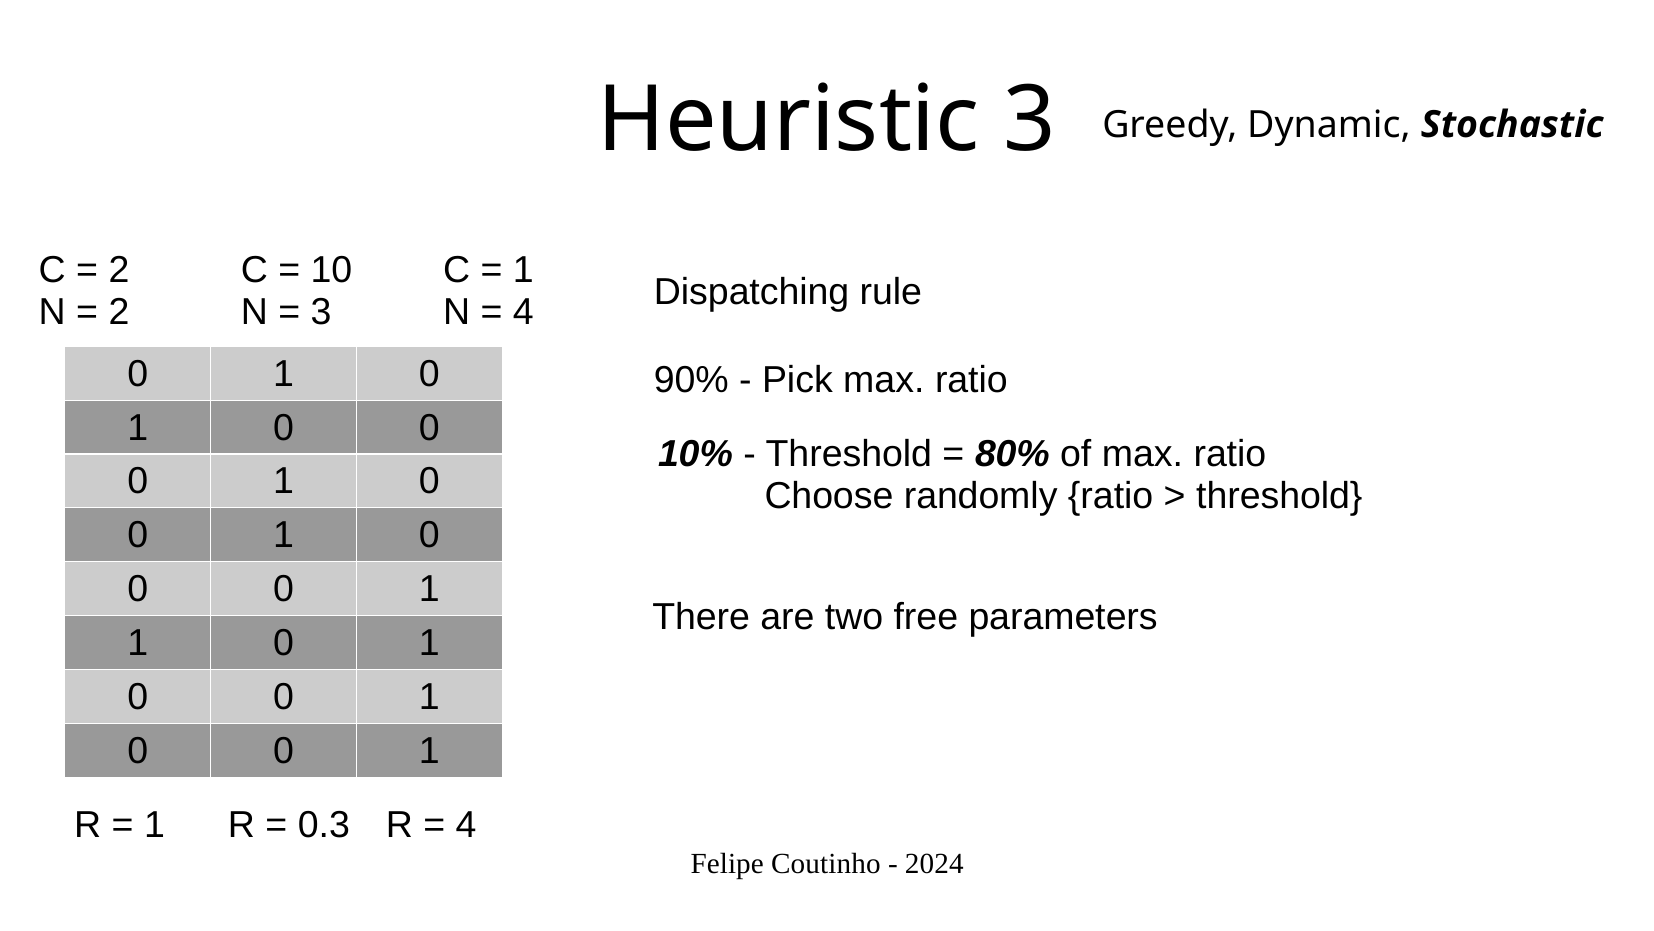

# Heuristic 3
Greedy, Dynamic, Stochastic
C = 2
C = 10
C = 1
Dispatching rule
N = 2
N = 3
N = 4
| 0 | 1 | 0 |
| --- | --- | --- |
| 1 | 0 | 0 |
| 0 | 1 | 0 |
| 0 | 1 | 0 |
| 0 | 0 | 1 |
| 1 | 0 | 1 |
| 0 | 0 | 1 |
| 0 | 0 | 1 |
90% - Pick max. ratio
10% - Threshold = 80% of max. ratio
	 Choose randomly {ratio > threshold}
There are two free parameters
R = 1
R = 0.3
R = 4
Felipe Coutinho - 2024